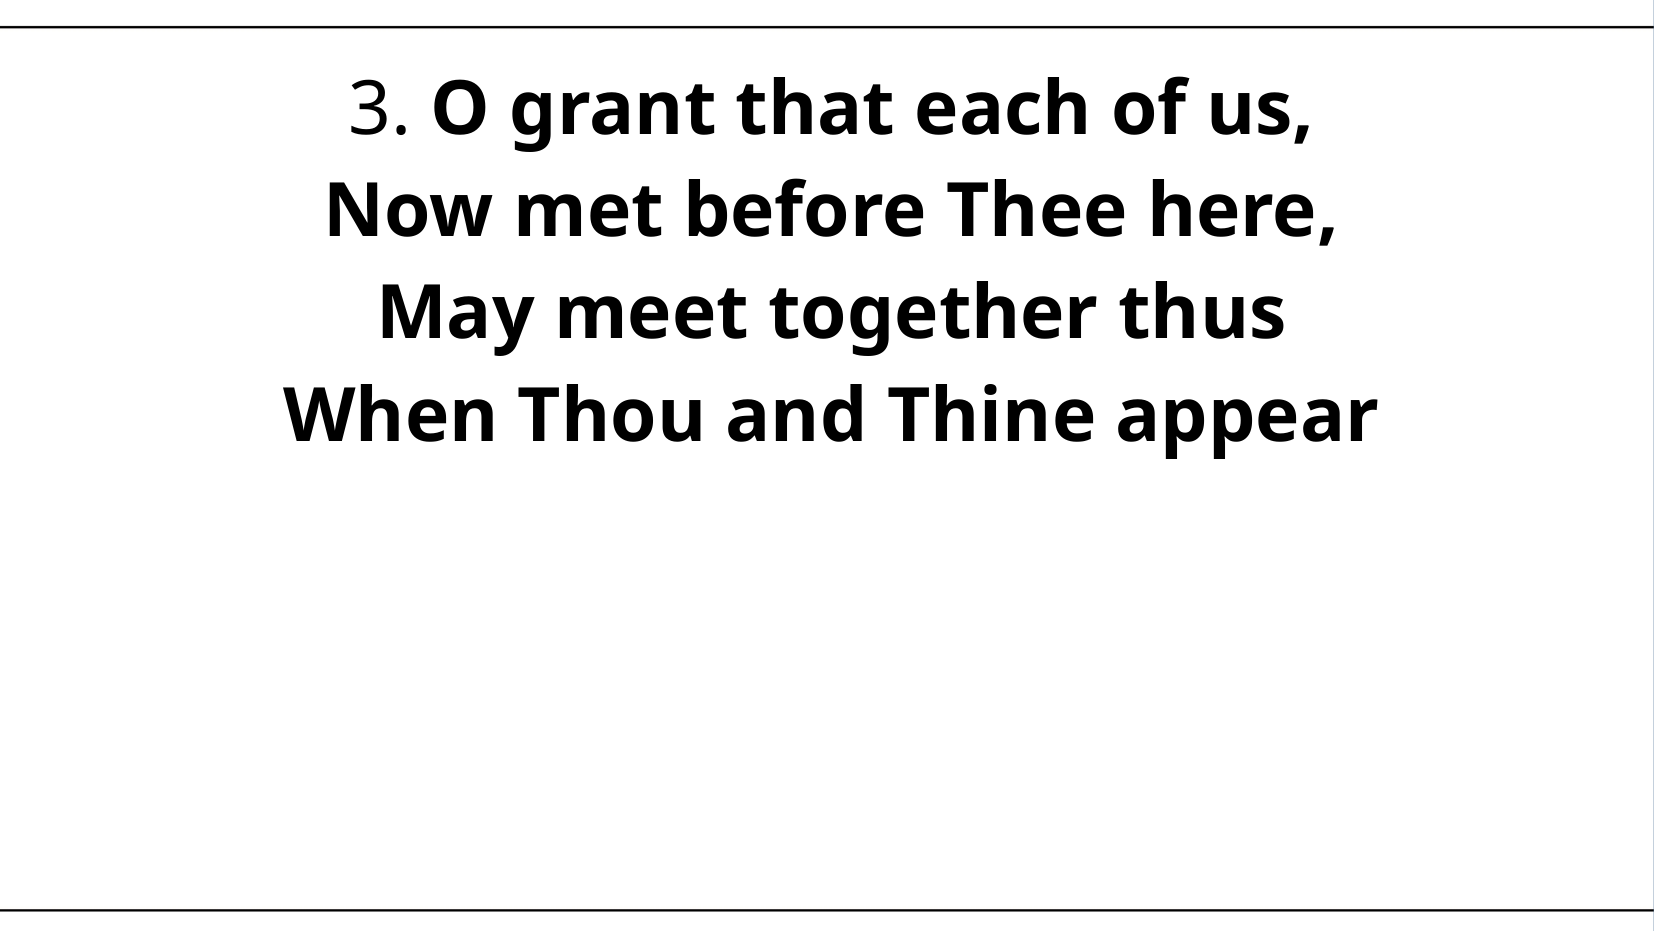

3. O grant that each of us,
Now met before Thee here,
May meet together thus
When Thou and Thine appear